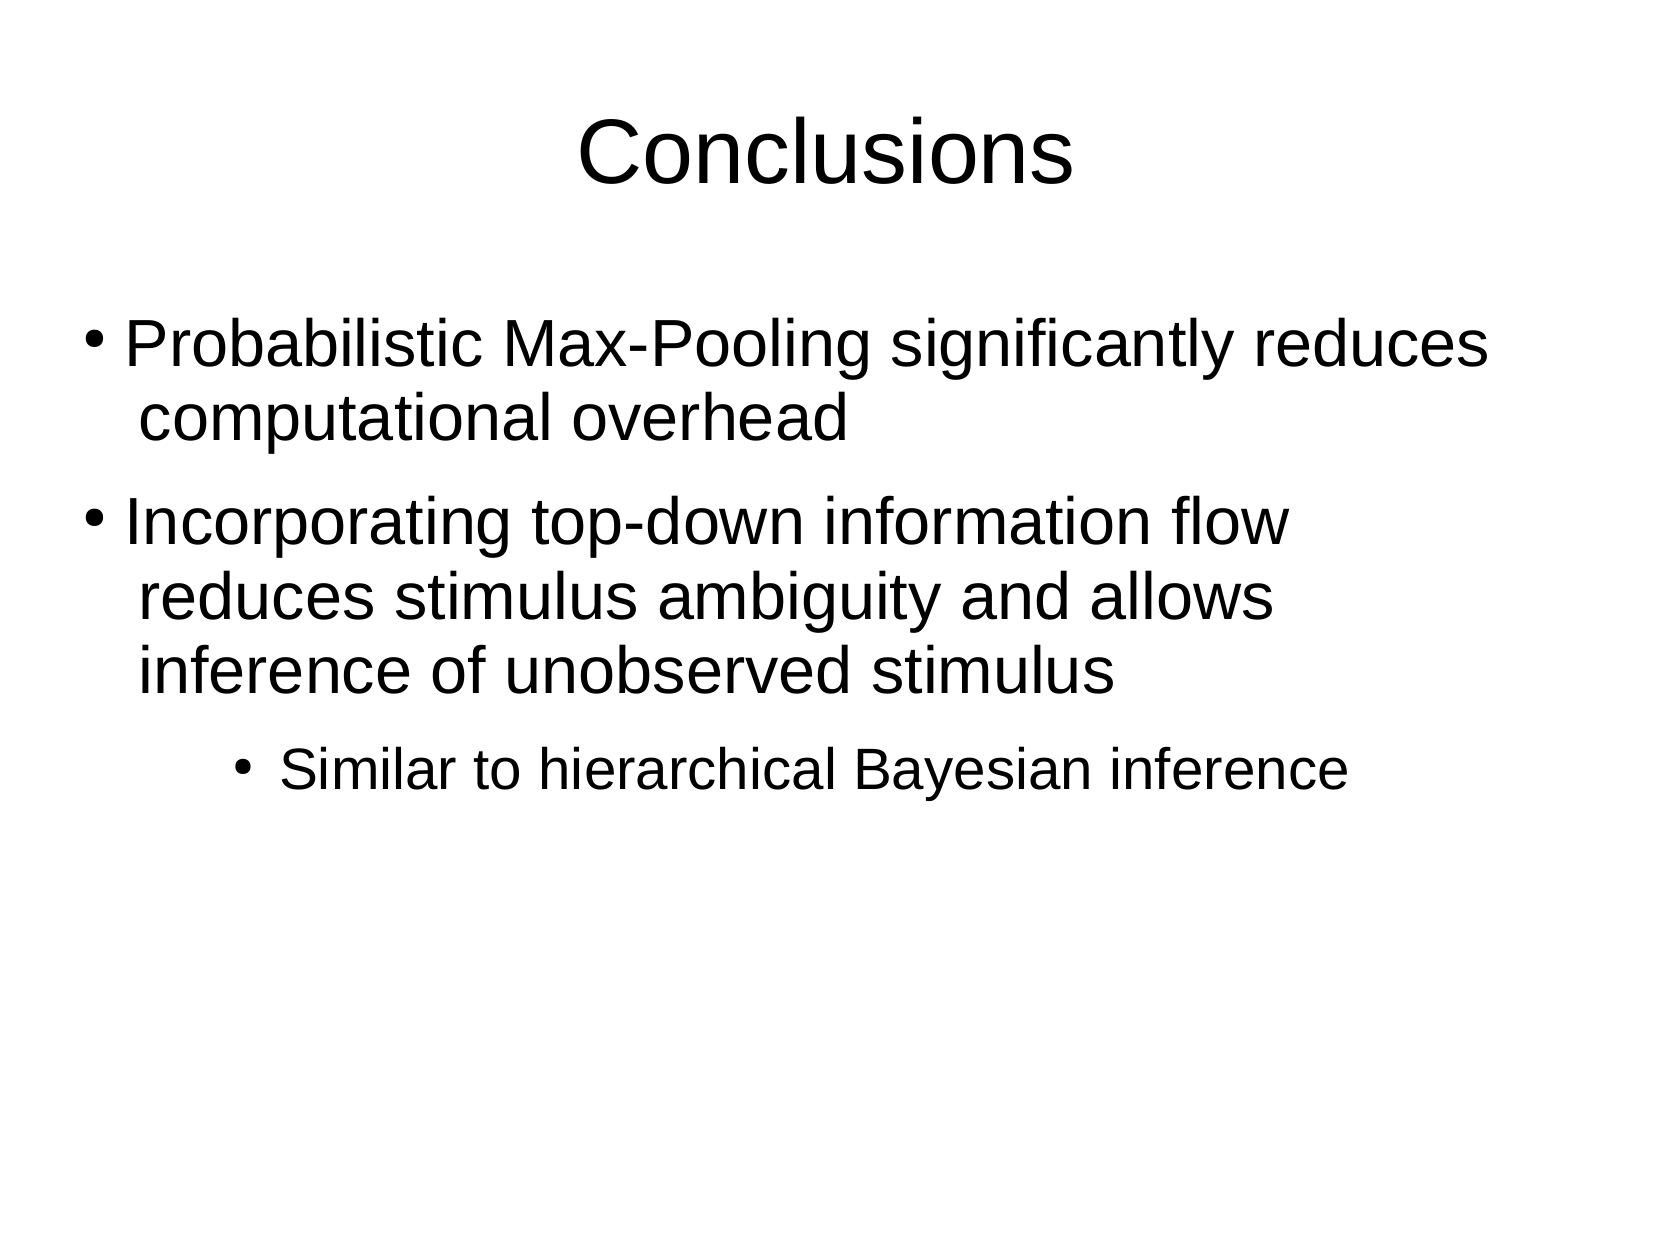

# Conclusions
 Probabilistic Max-Pooling significantly reduces computational overhead
 Incorporating top-down information flow reduces stimulus ambiguity and allows inference of unobserved stimulus
Similar to hierarchical Bayesian inference